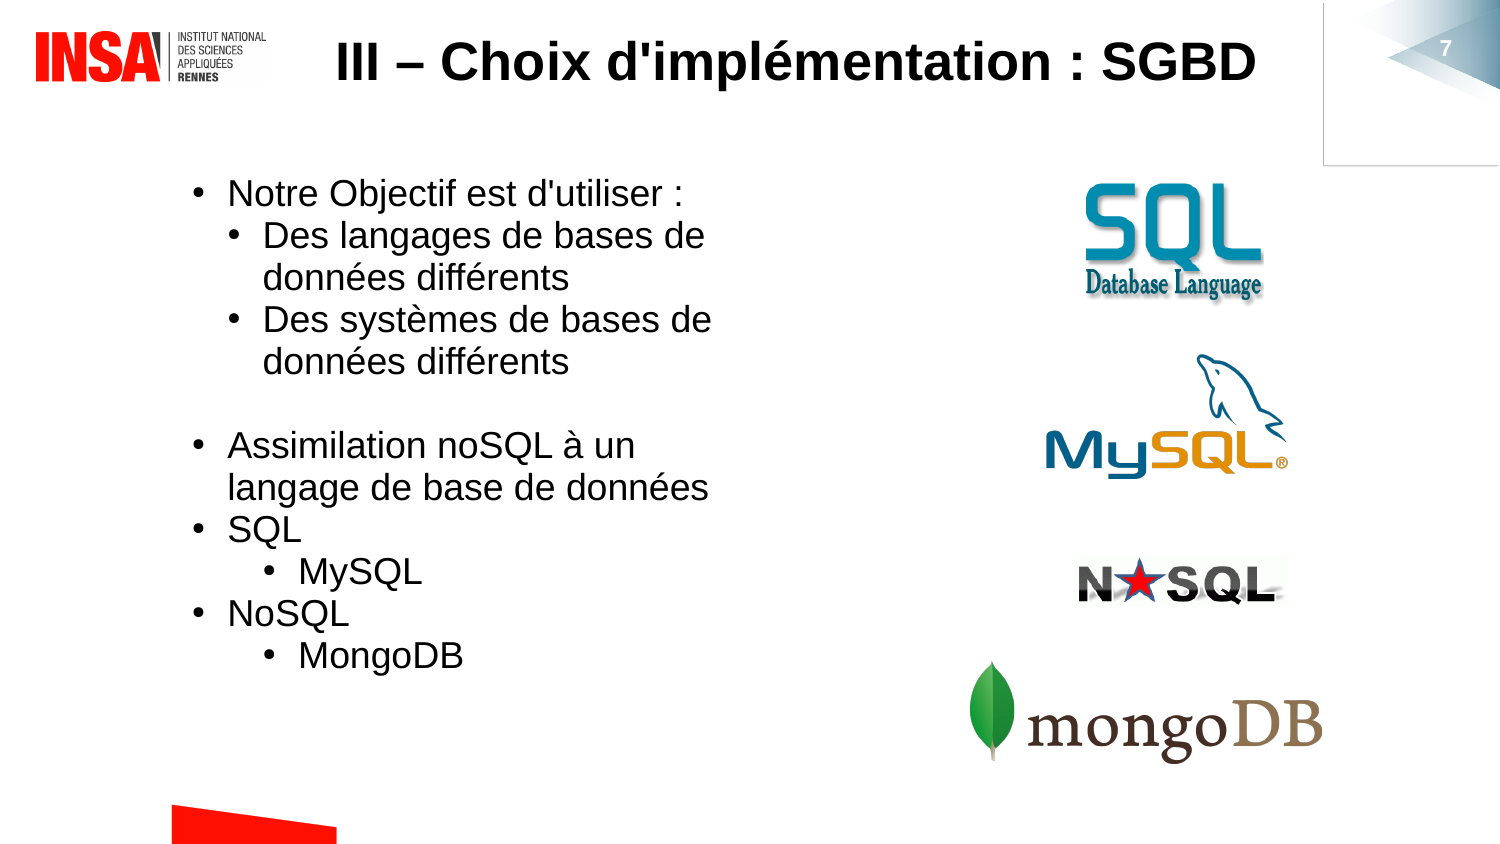

III – Choix d'implémentation : SGBD
Notre Objectif est d'utiliser :
Des langages de bases de données différents
Des systèmes de bases de données différents
Assimilation noSQL à un langage de base de données
SQL
MySQL
NoSQL
MongoDB